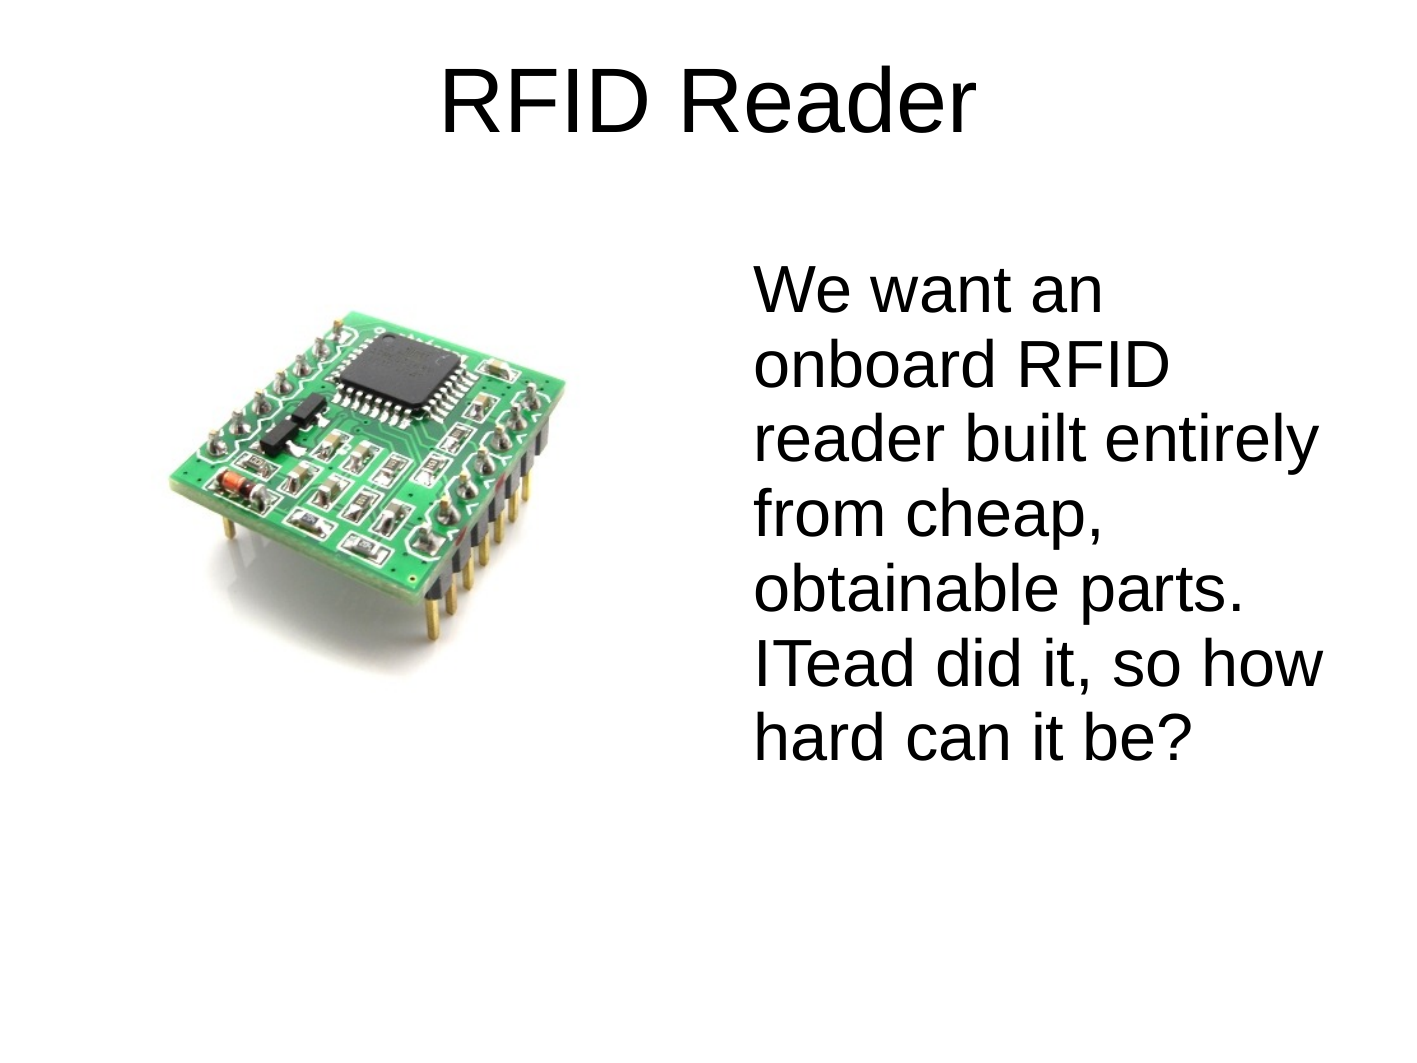

RFID Reader
We want an onboard RFID reader built entirely from cheap, obtainable parts. ITead did it, so how hard can it be?